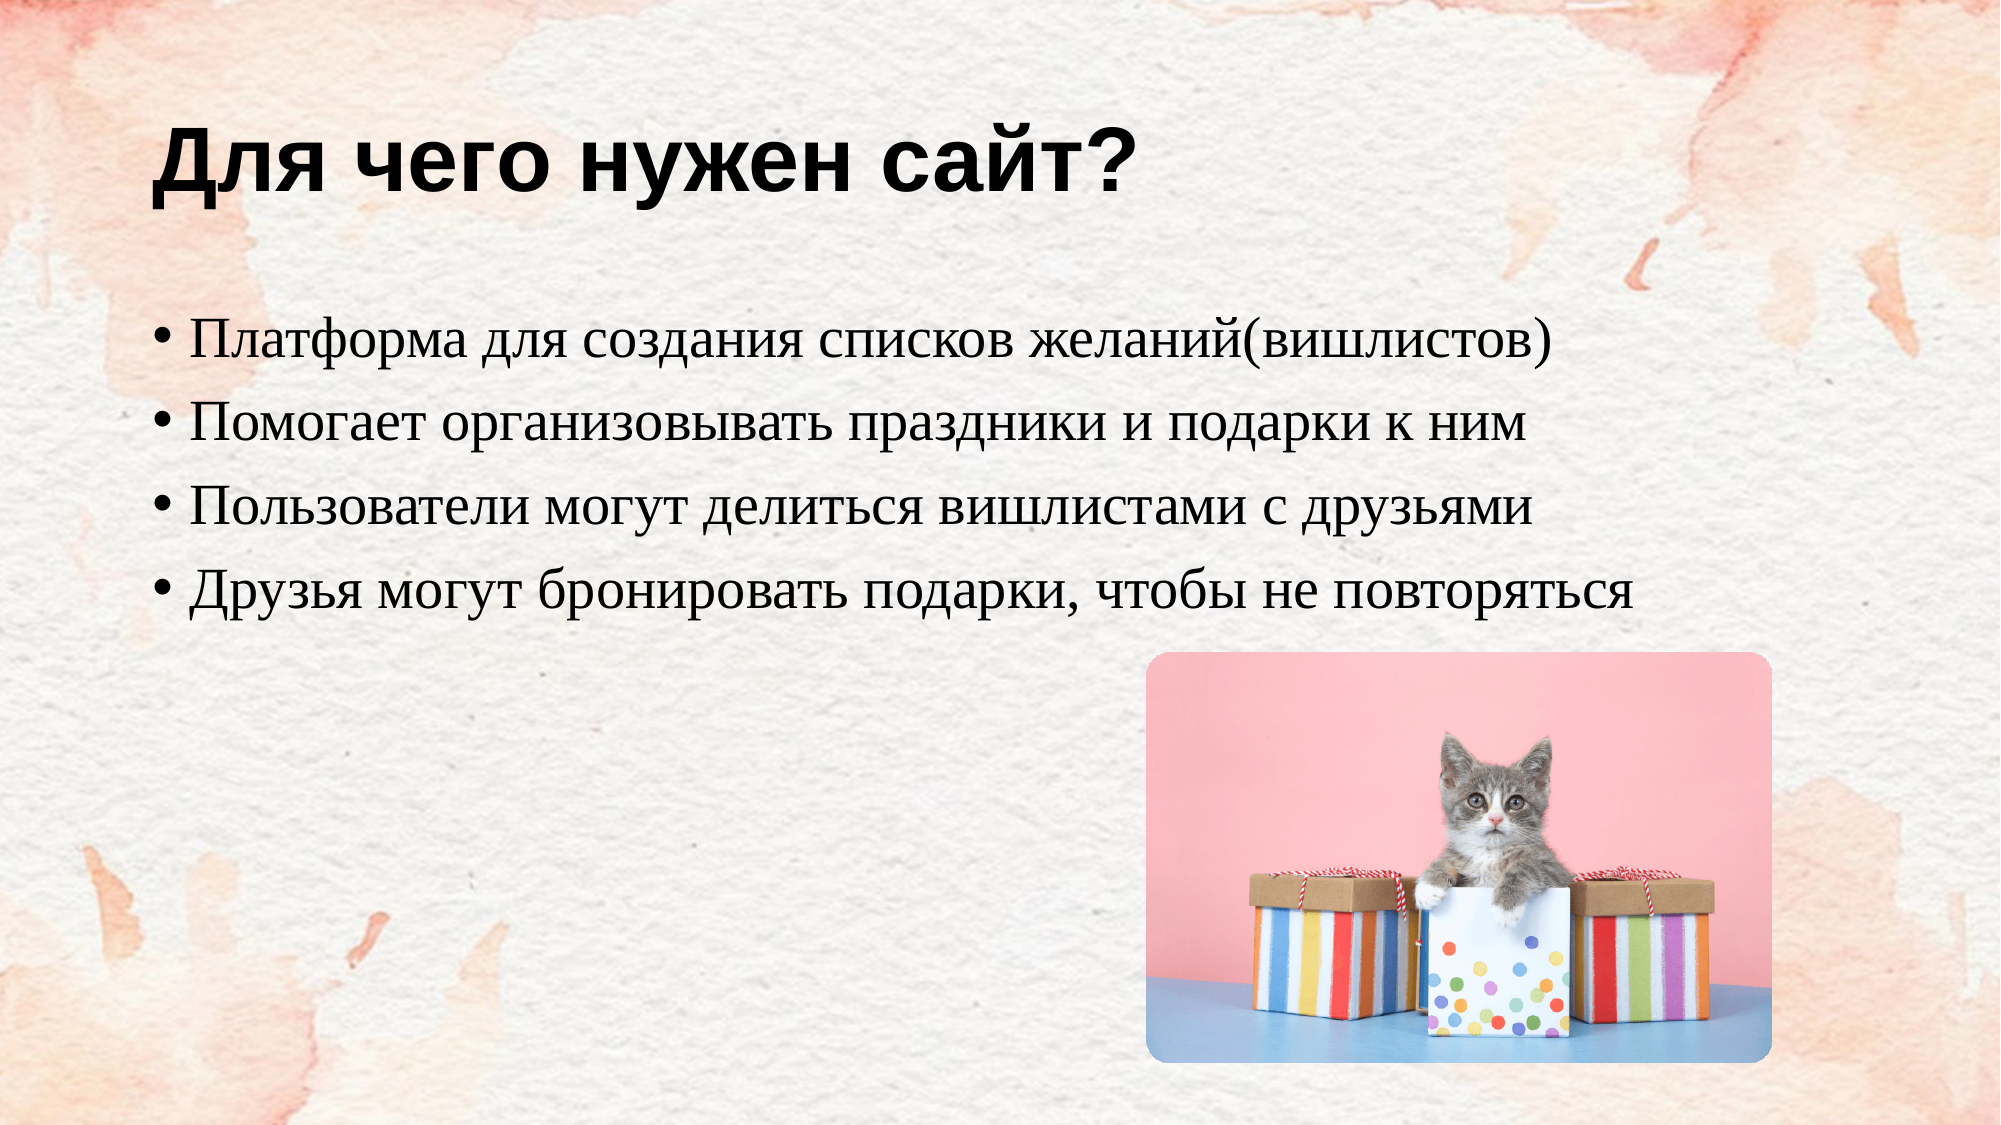

# Для чего нужен сайт?
Платформа для создания списков желаний(вишлистов)
Помогает организовывать праздники и подарки к ним
Пользователи могут делиться вишлистами с друзьями
Друзья могут бронировать подарки, чтобы не повторяться